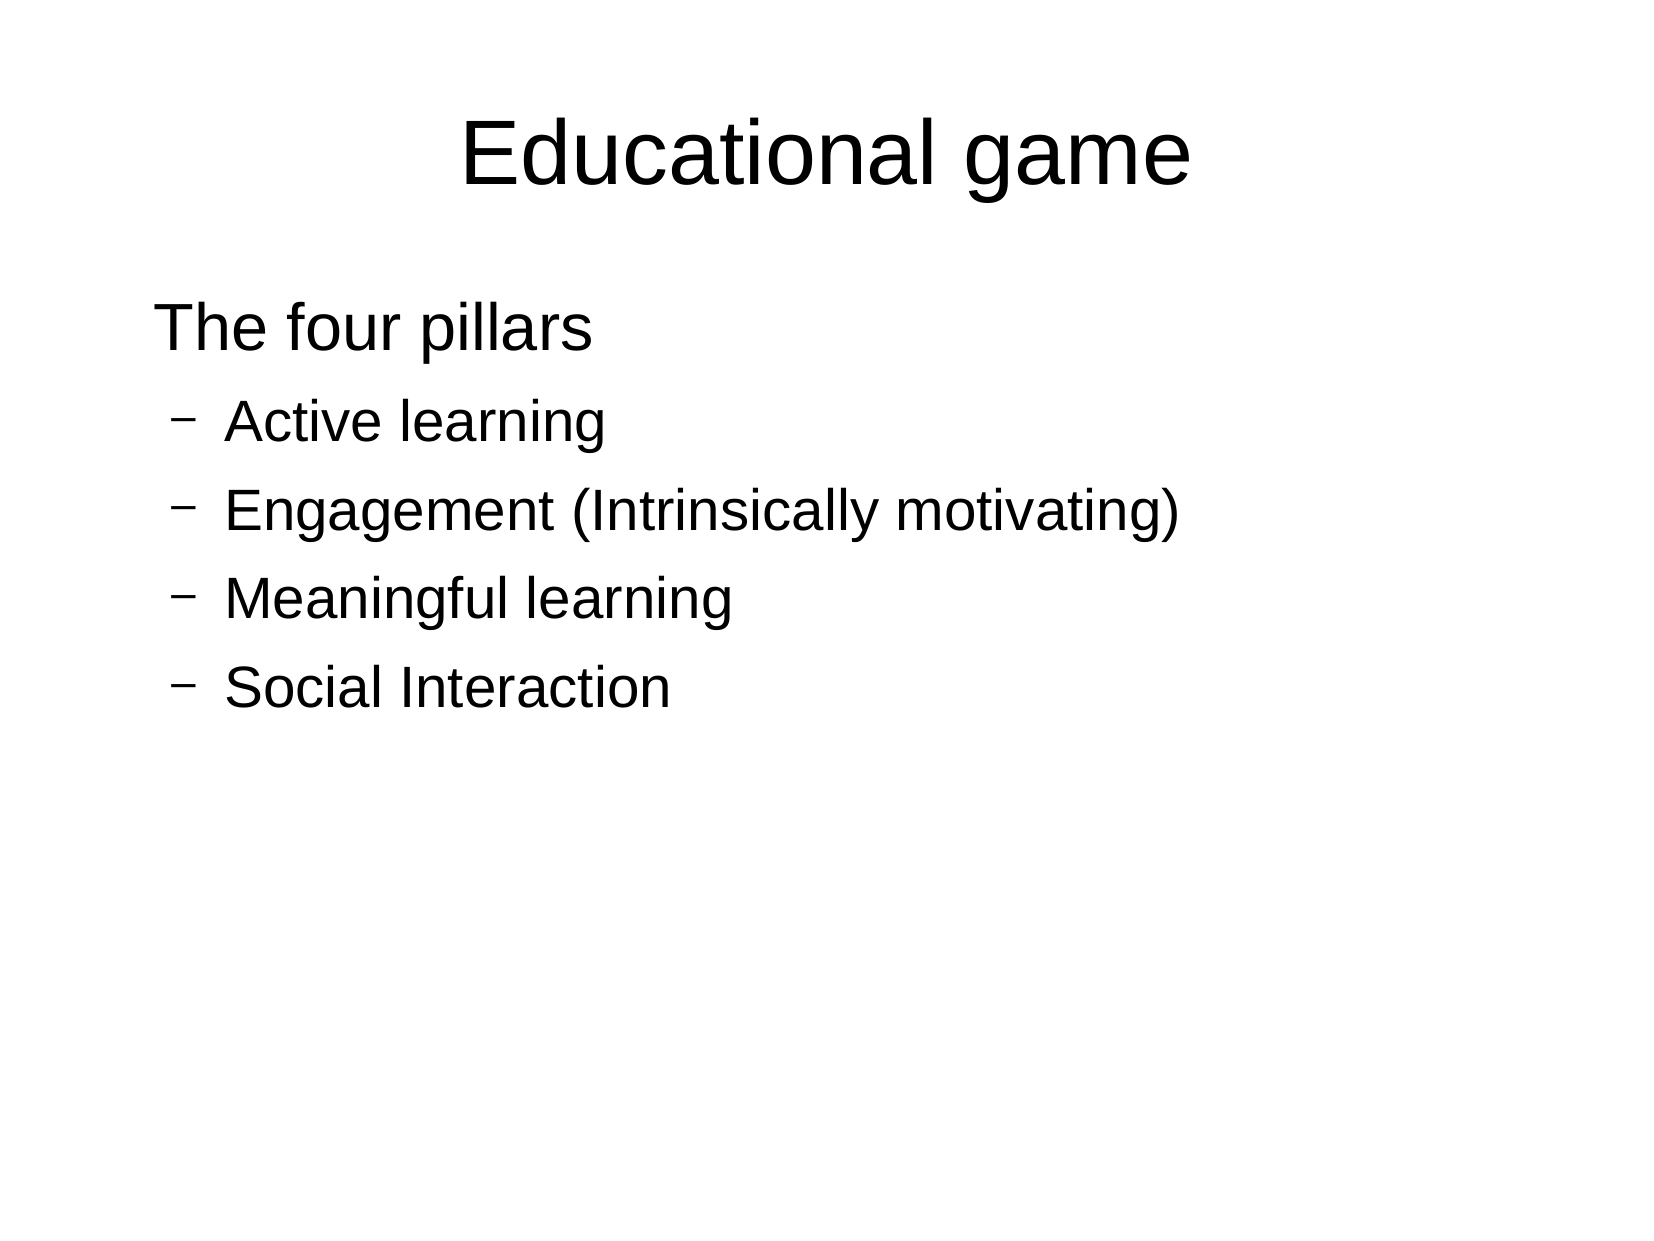

# Educational game
The four pillars
Active learning
Engagement (Intrinsically motivating)
Meaningful learning
Social Interaction